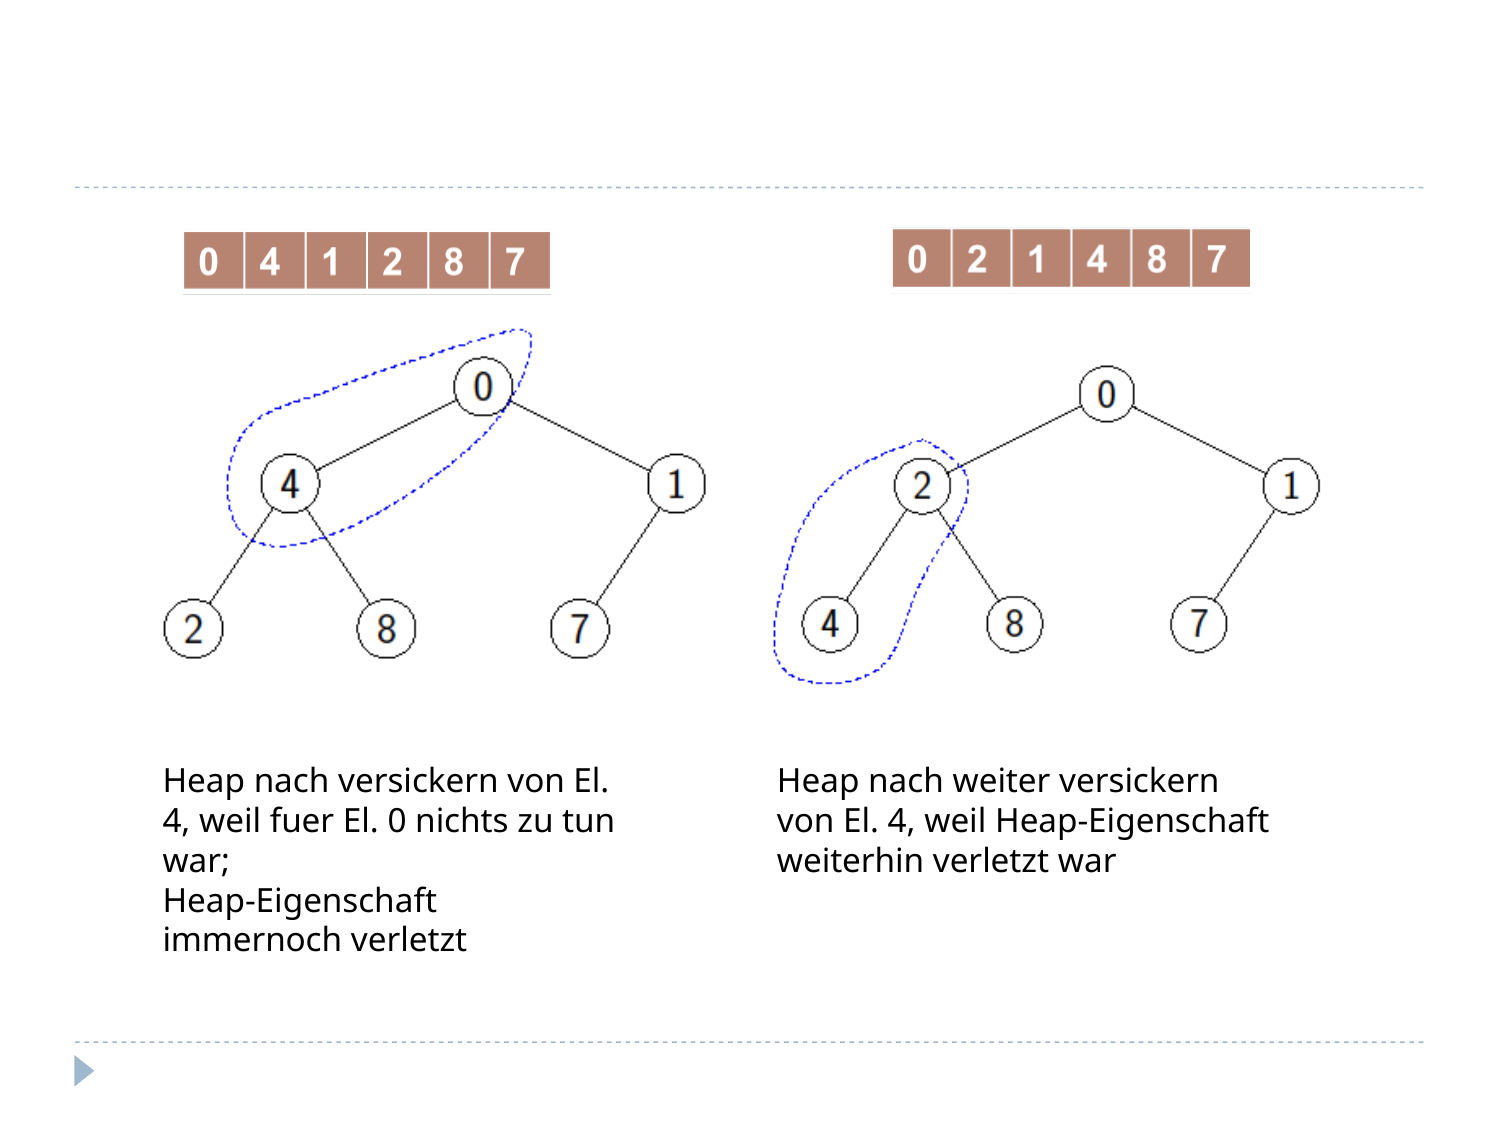

#
Heap nach versickern von El. 4, weil fuer El. 0 nichts zu tun war;
Heap-Eigenschaft immernoch verletzt
Heap nach weiter versickern von El. 4, weil Heap-Eigenschaft weiterhin verletzt war